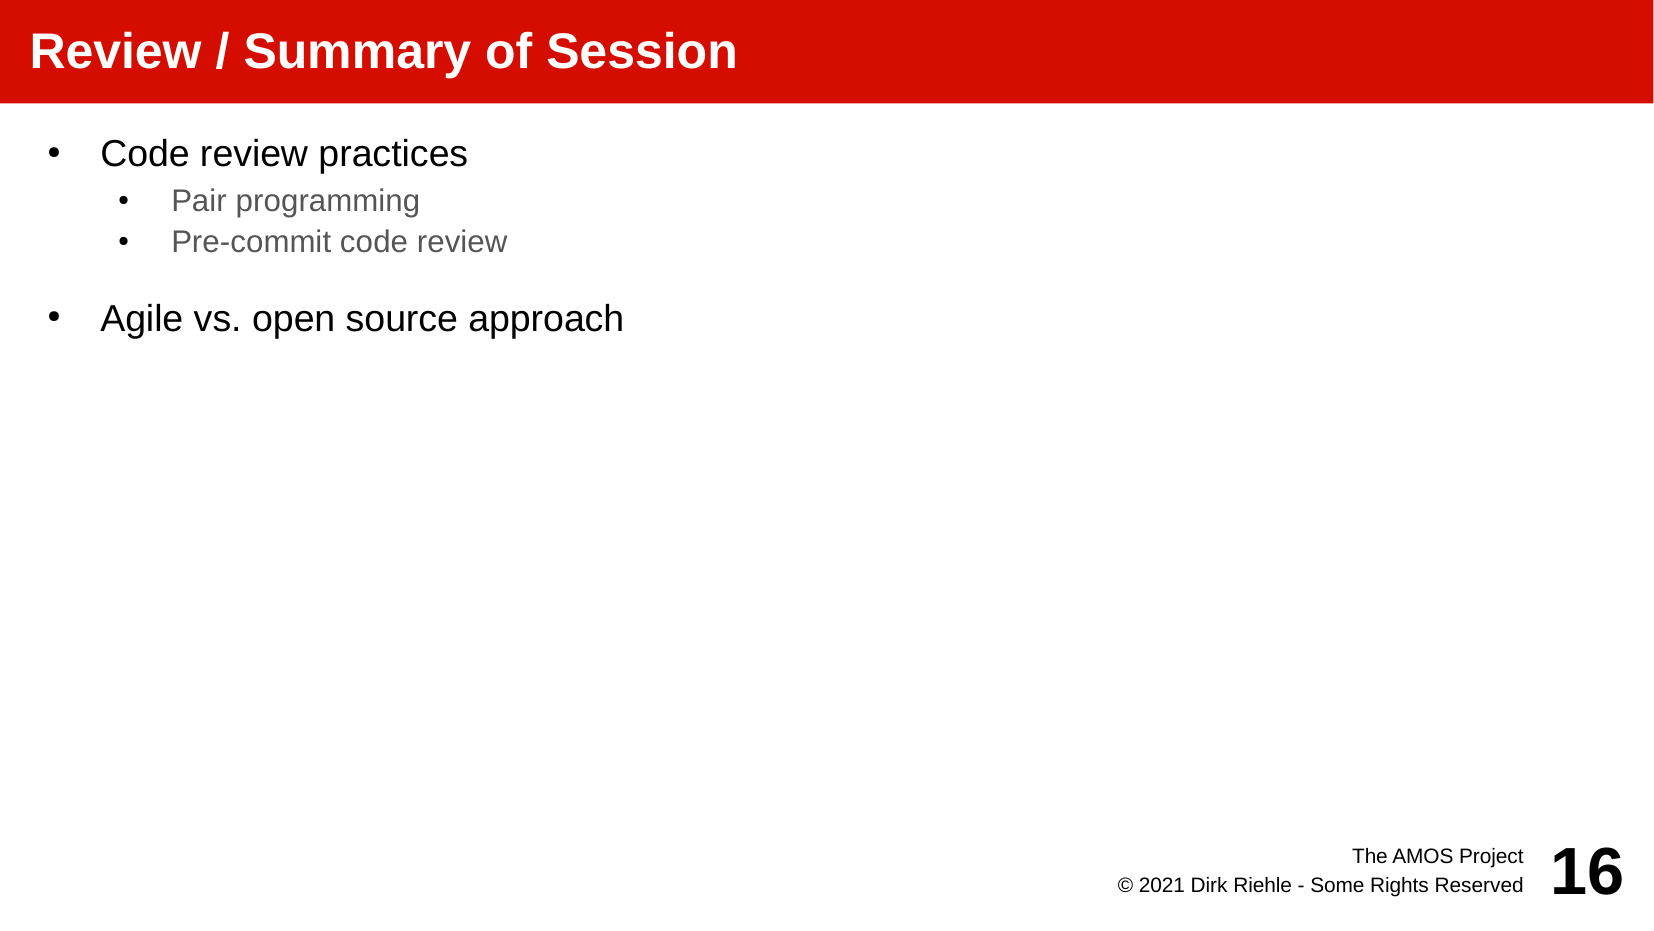

# Review / Summary of Session
Code review practices
Pair programming
Pre-commit code review
Agile vs. open source approach
The AMOS Project
16
© 2021 Dirk Riehle - Some Rights Reserved